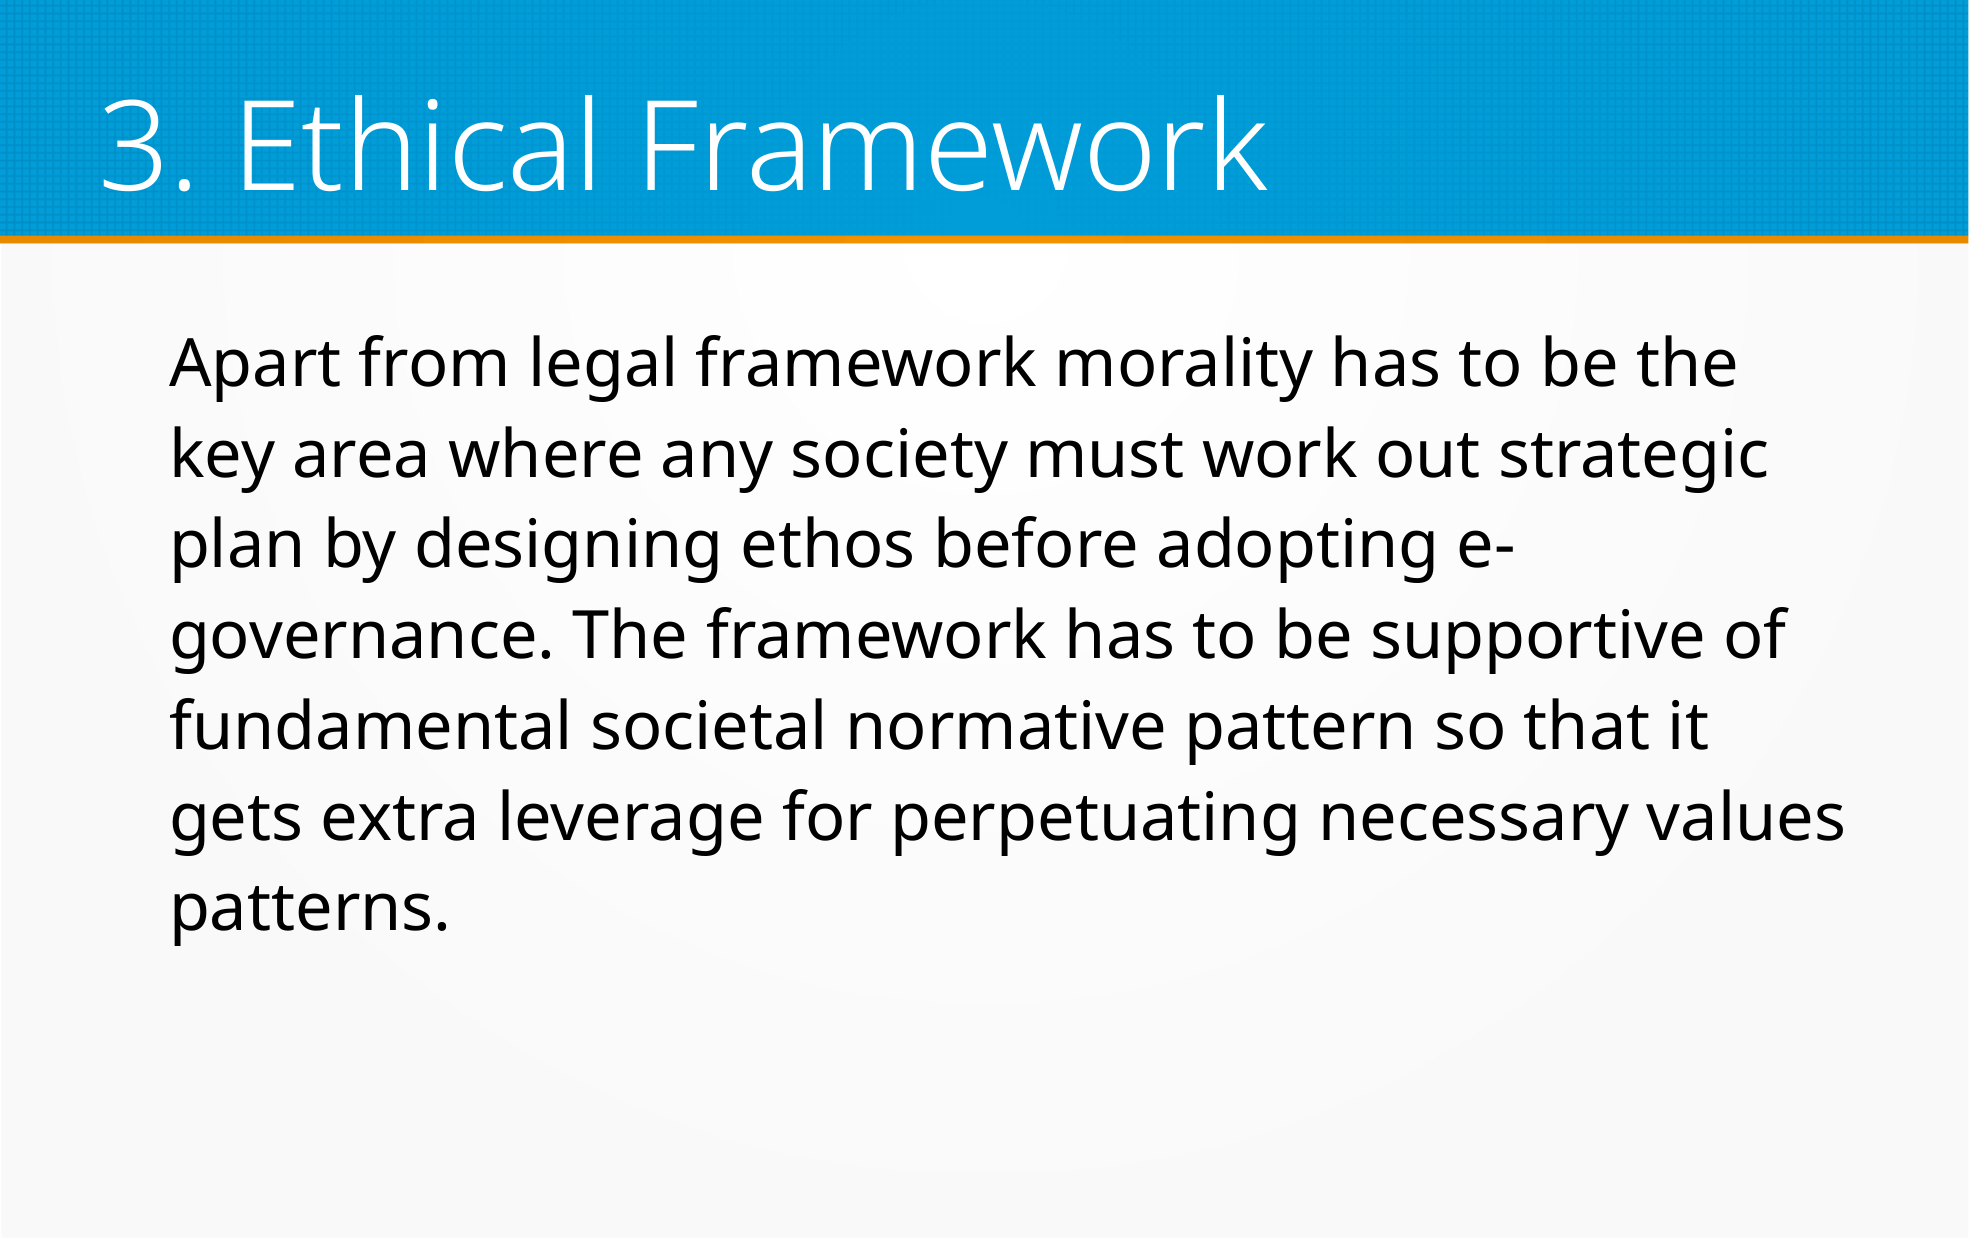

# 3. Ethical Framework
Apart from legal framework morality has to be the key area where any society must work out strategic plan by designing ethos before adopting e- governance. The framework has to be supportive of fundamental societal normative pattern so that it gets extra leverage for perpetuating necessary values patterns.